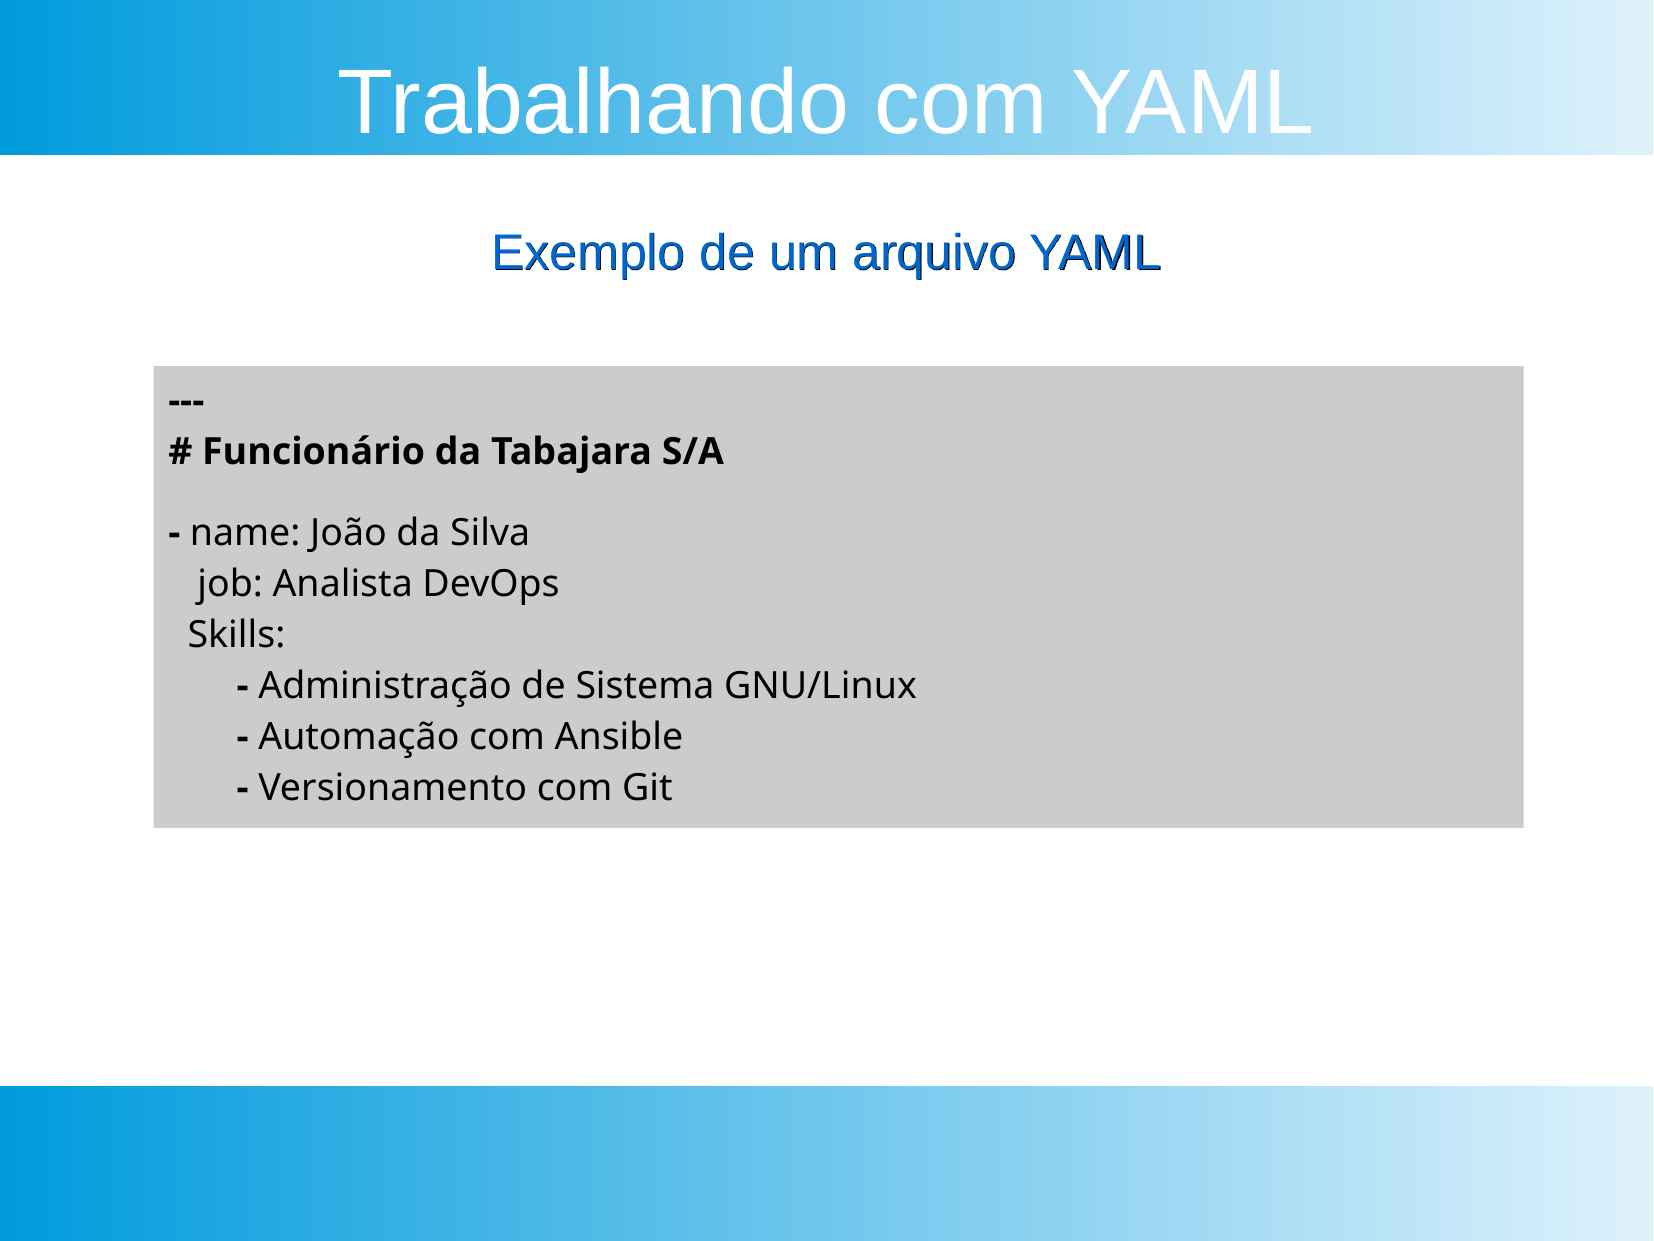

# Trabalhando com YAML
Exemplo de um arquivo YAML
­­­
---
# Funcionário da Tabajara S/A
­- name: João da Silva
 job: Analista DevOps
 Skills:
 - Administração de Sistema GNU/Linux
 - Automação com Ansible
 - Versionamento com Git